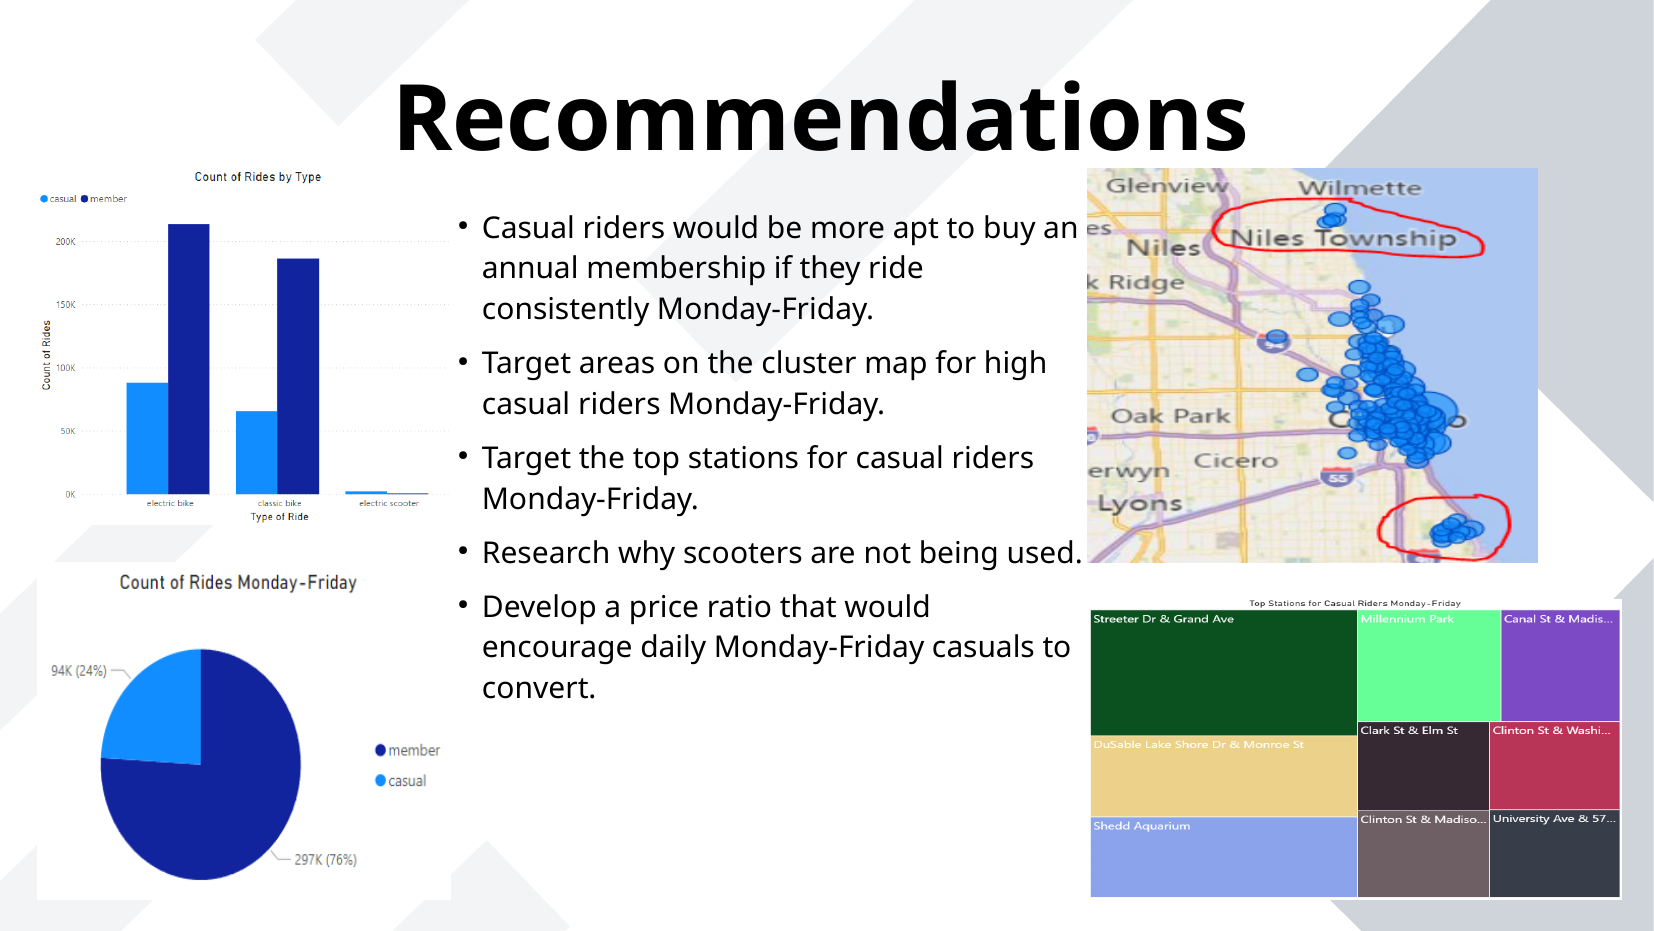

# Recommendations
Casual riders would be more apt to buy an annual membership if they ride consistently Monday-Friday.
Target areas on the cluster map for high casual riders Monday-Friday.
Target the top stations for casual riders Monday-Friday.
Research why scooters are not being used.
Develop a price ratio that would encourage daily Monday-Friday casuals to convert.